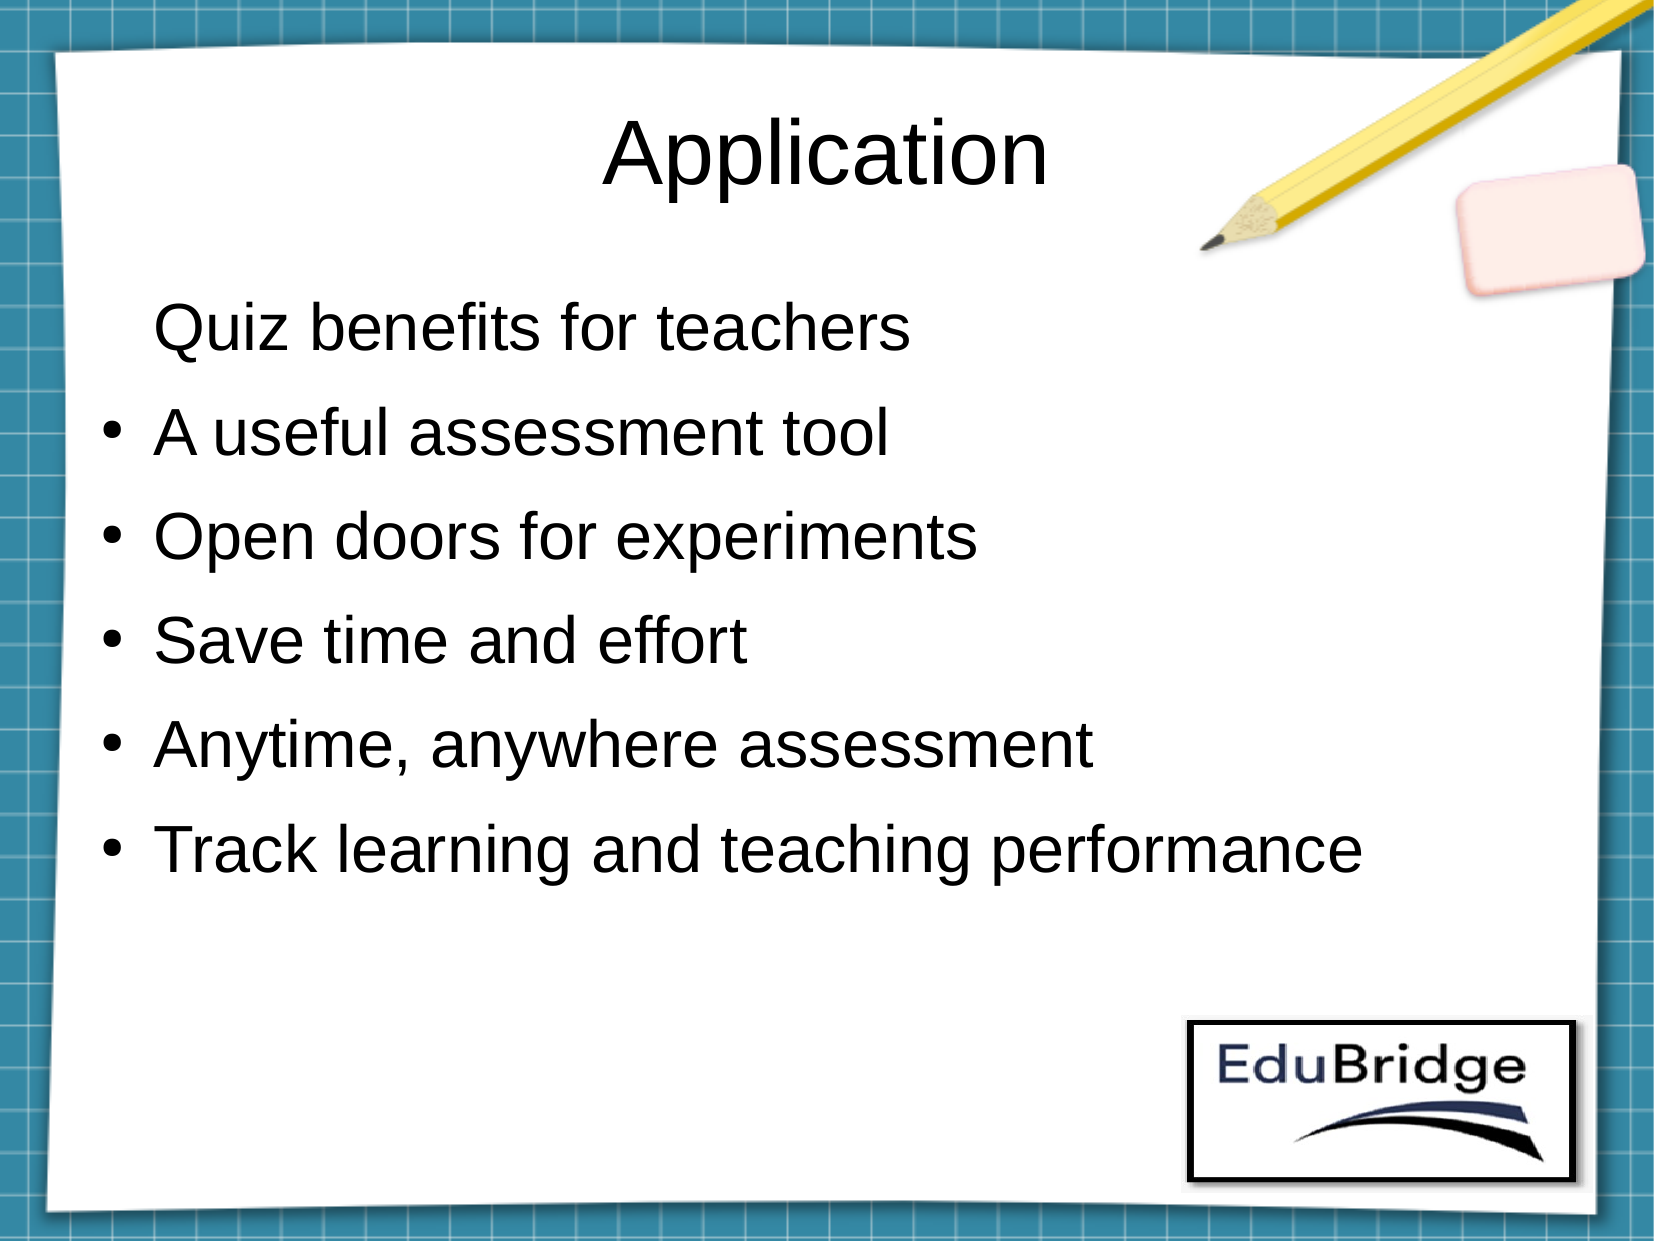

# Application
Quiz benefits for teachers
A useful assessment tool
Open doors for experiments
Save time and effort
Anytime, anywhere assessment
Track learning and teaching performance